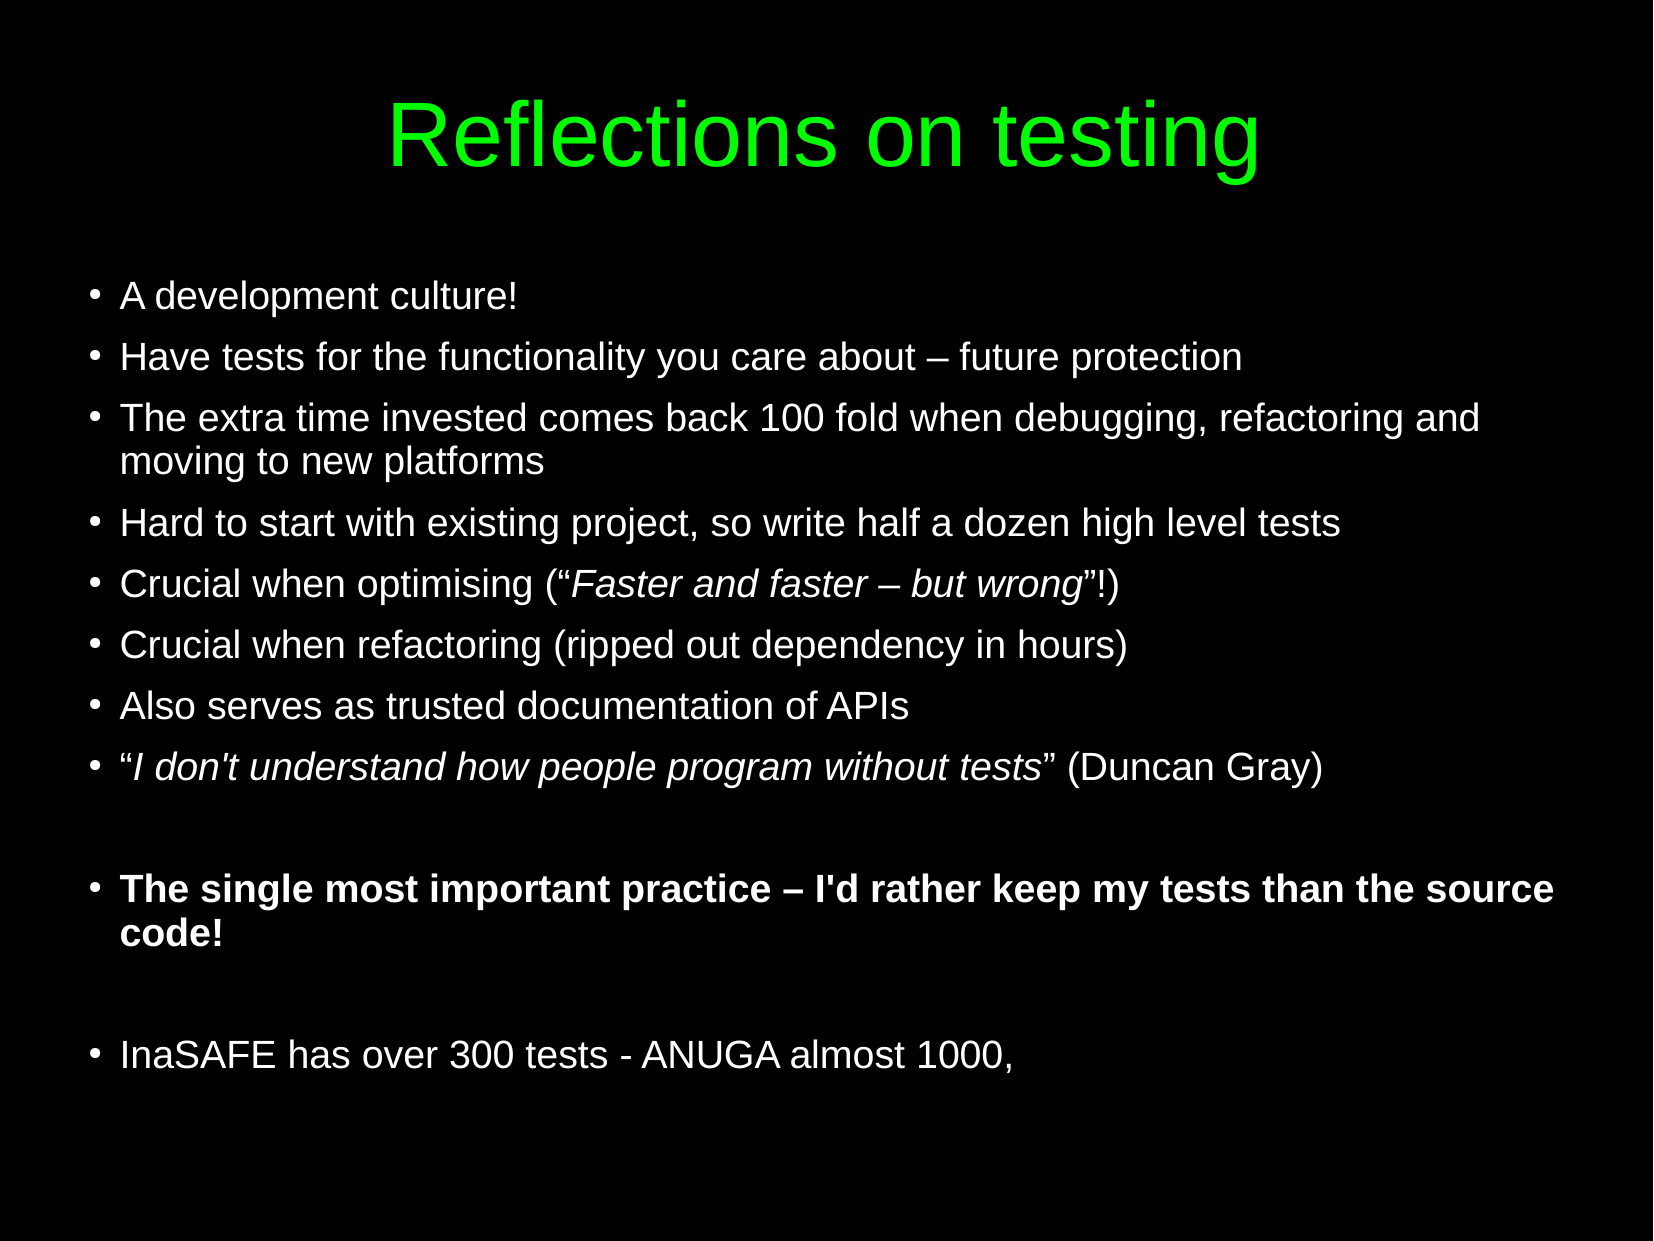

# Reflections on testing
A development culture!
Have tests for the functionality you care about – future protection
The extra time invested comes back 100 fold when debugging, refactoring and moving to new platforms
Hard to start with existing project, so write half a dozen high level tests
Crucial when optimising (“Faster and faster – but wrong”!)
Crucial when refactoring (ripped out dependency in hours)
Also serves as trusted documentation of APIs
“I don't understand how people program without tests” (Duncan Gray)
The single most important practice – I'd rather keep my tests than the source code!
InaSAFE has over 300 tests - ANUGA almost 1000,